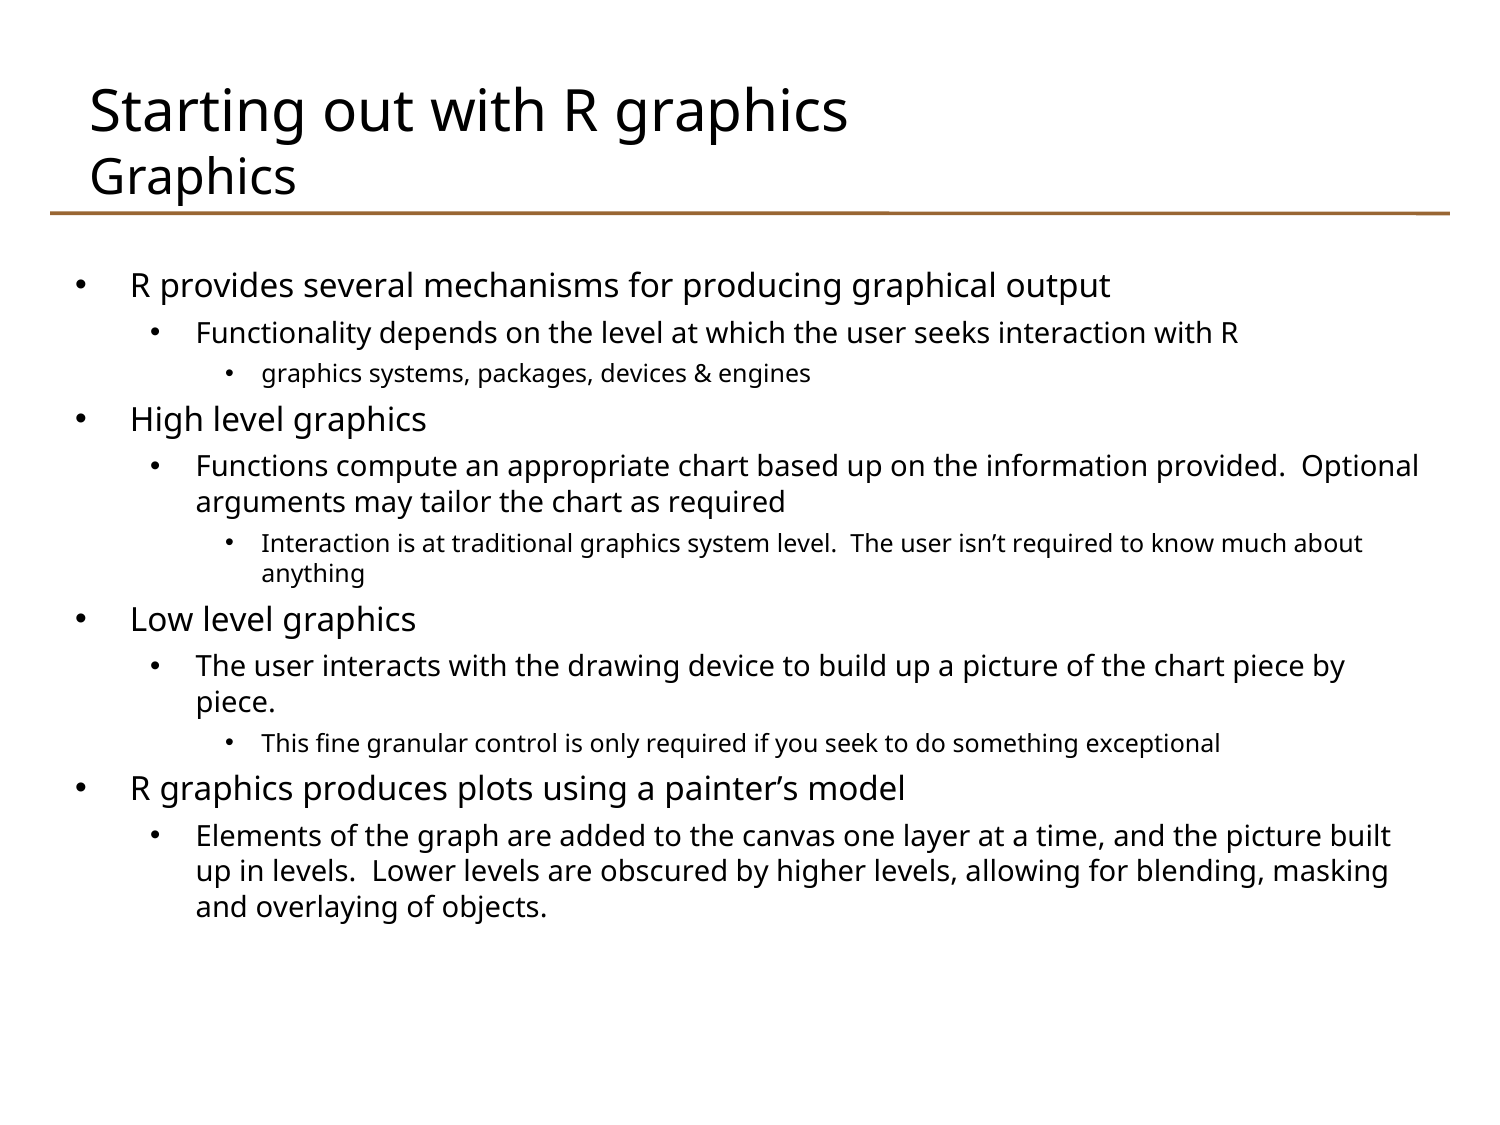

Starting out with R graphics
Graphics
R provides several mechanisms for producing graphical output
Functionality depends on the level at which the user seeks interaction with R
graphics systems, packages, devices & engines
High level graphics
Functions compute an appropriate chart based up on the information provided. Optional arguments may tailor the chart as required
Interaction is at traditional graphics system level. The user isn’t required to know much about anything
Low level graphics
The user interacts with the drawing device to build up a picture of the chart piece by piece.
This fine granular control is only required if you seek to do something exceptional
R graphics produces plots using a painter’s model
Elements of the graph are added to the canvas one layer at a time, and the picture built up in levels. Lower levels are obscured by higher levels, allowing for blending, masking and overlaying of objects.